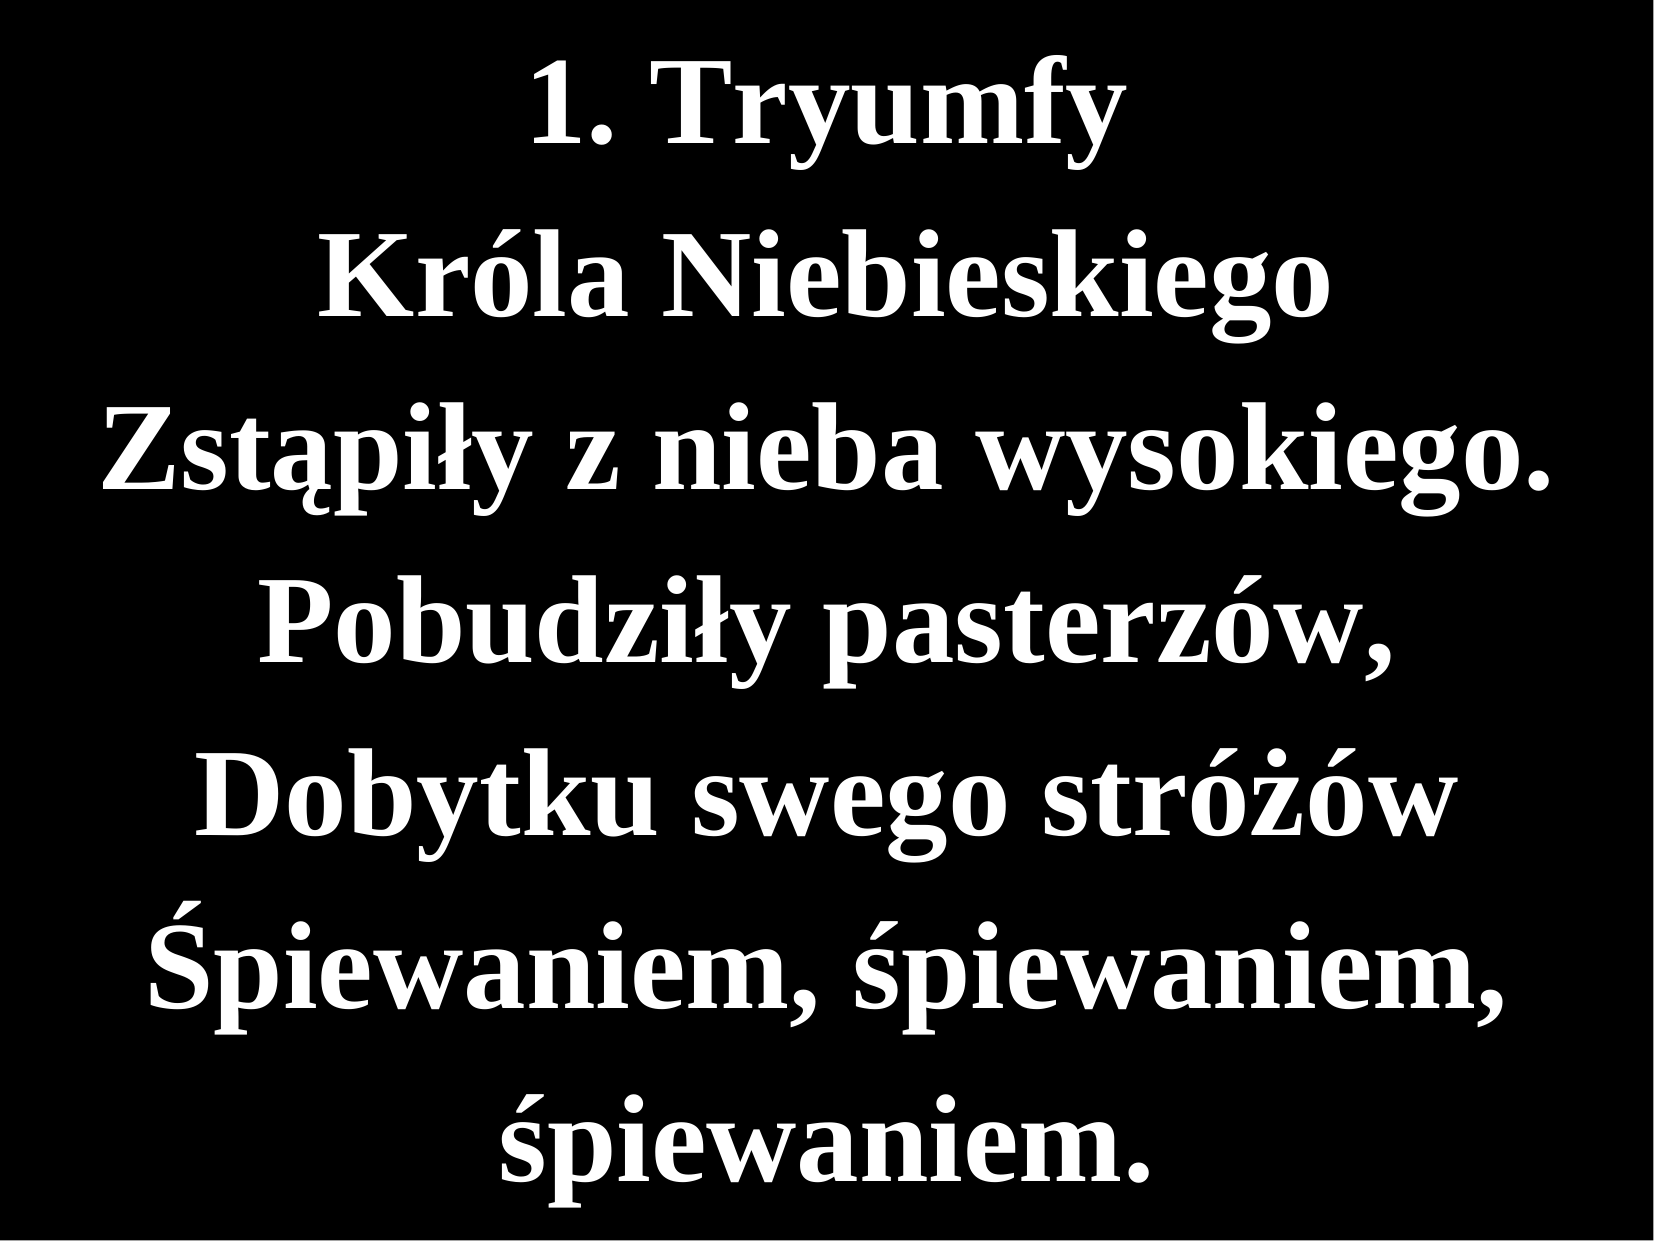

# 1. Tryumfy ppp Króla Niebieskiego ppp Zstąpiły z nieba wysokiego. ppp Pobudziły pasterzów, ppp Dobytku swego stróżów ppp Śpiewaniem, śpiewaniem, ppp śpiewaniem.